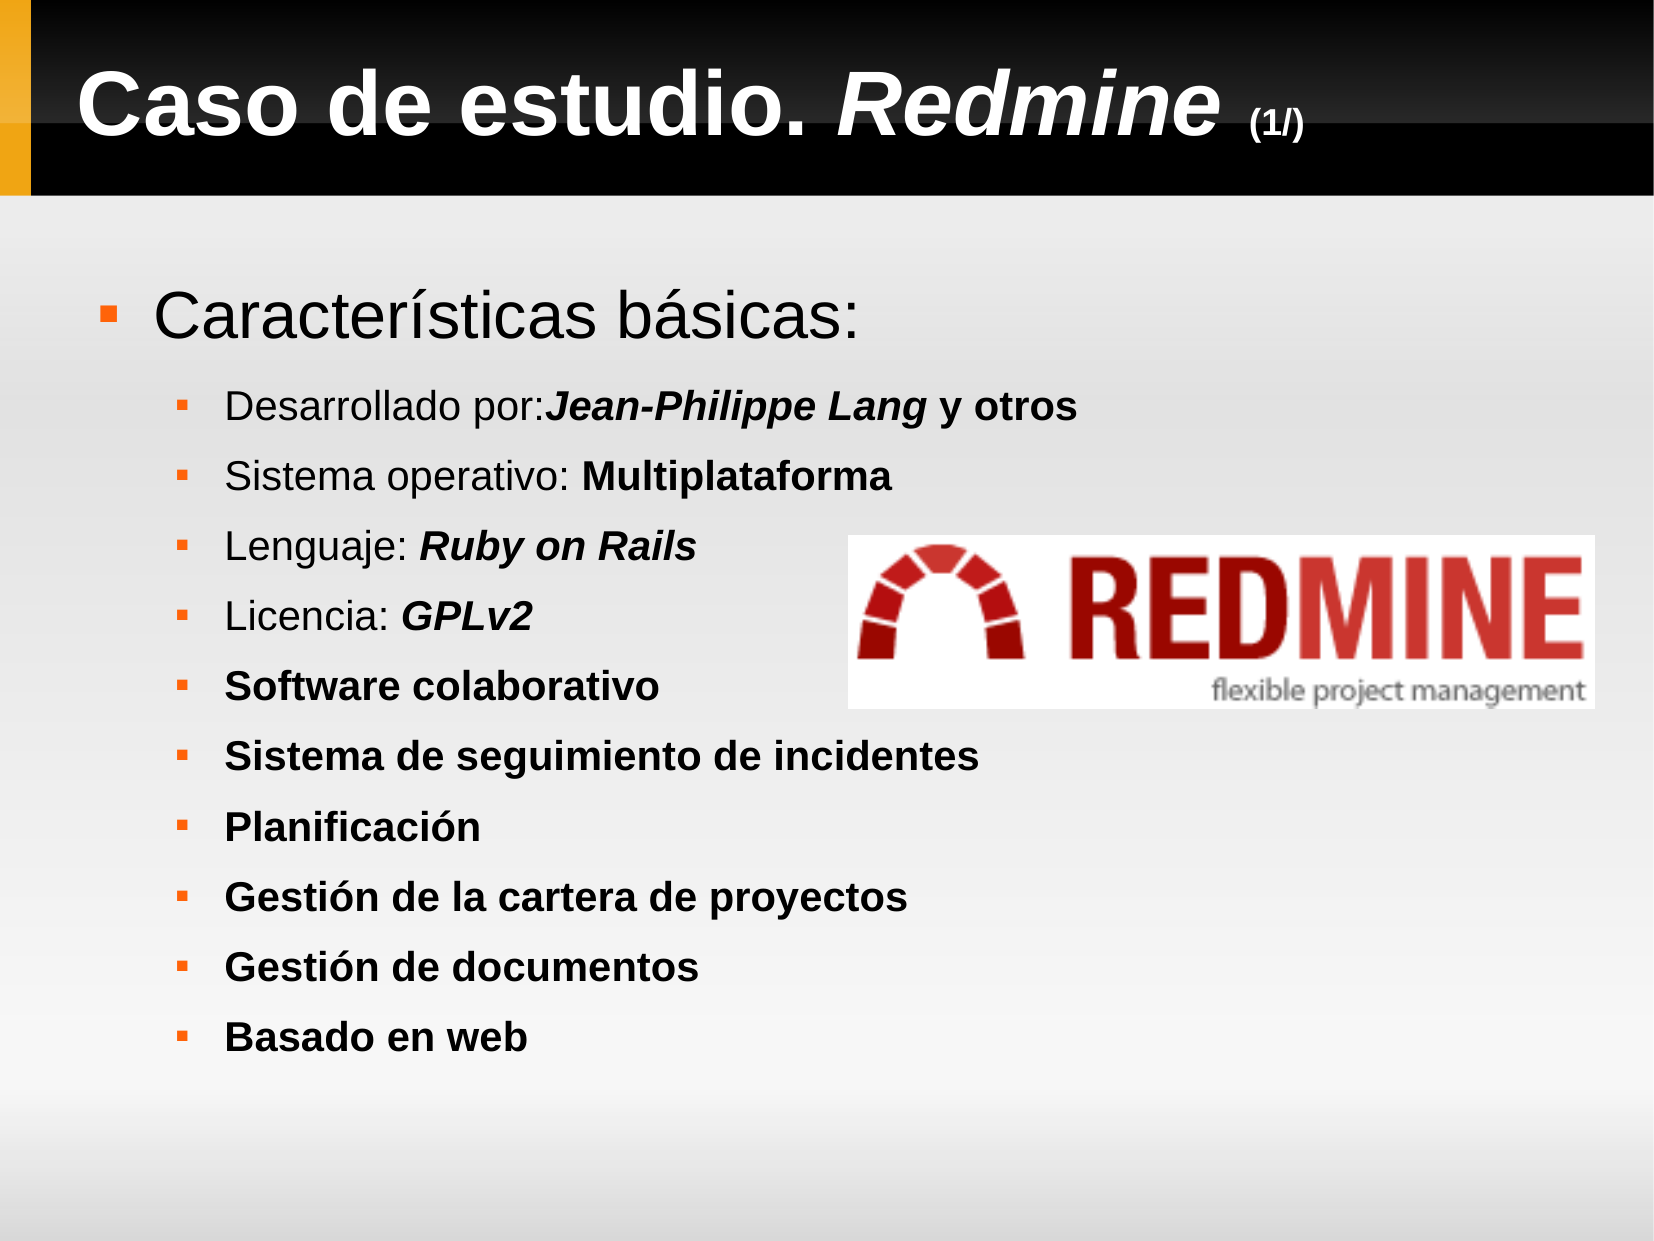

# Caso de estudio. Redmine (1/)
Características básicas:
Desarrollado por:Jean-Philippe Lang y otros
Sistema operativo: Multiplataforma
Lenguaje: Ruby on Rails
Licencia: GPLv2
Software colaborativo
Sistema de seguimiento de incidentes
Planificación
Gestión de la cartera de proyectos
Gestión de documentos
Basado en web